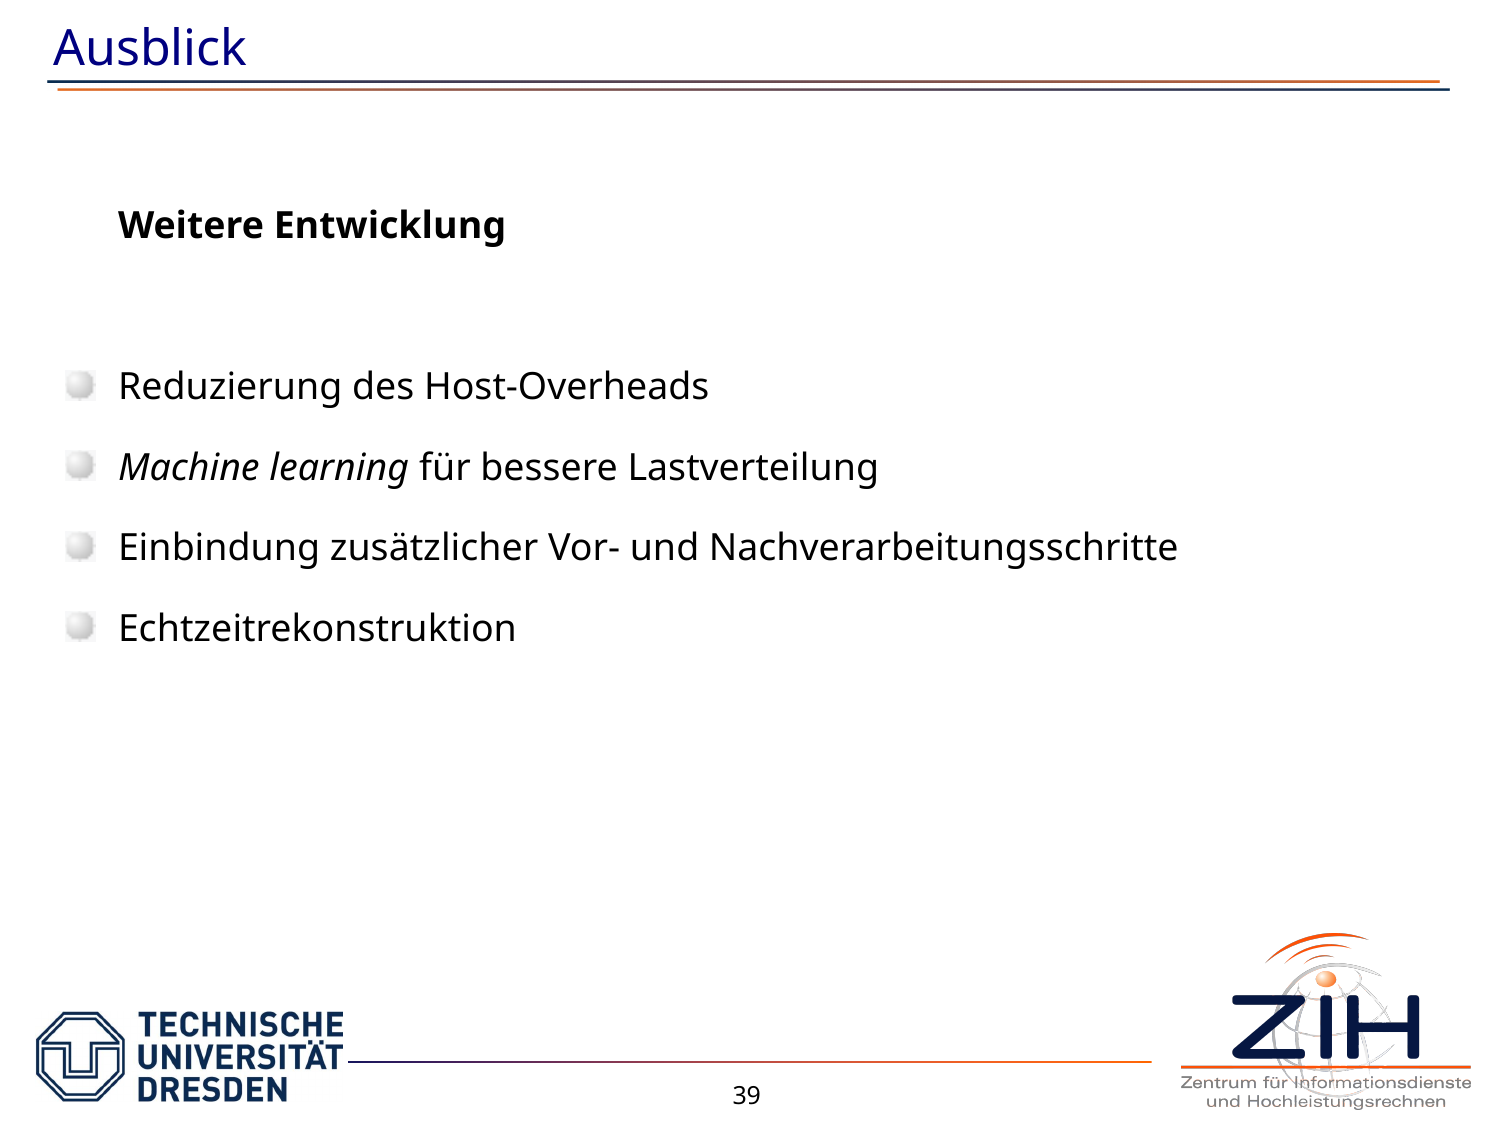

# Ausblick
Weitere Entwicklung
Reduzierung des Host-Overheads
Machine learning für bessere Lastverteilung
Einbindung zusätzlicher Vor- und Nachverarbeitungsschritte
Echtzeitrekonstruktion
39